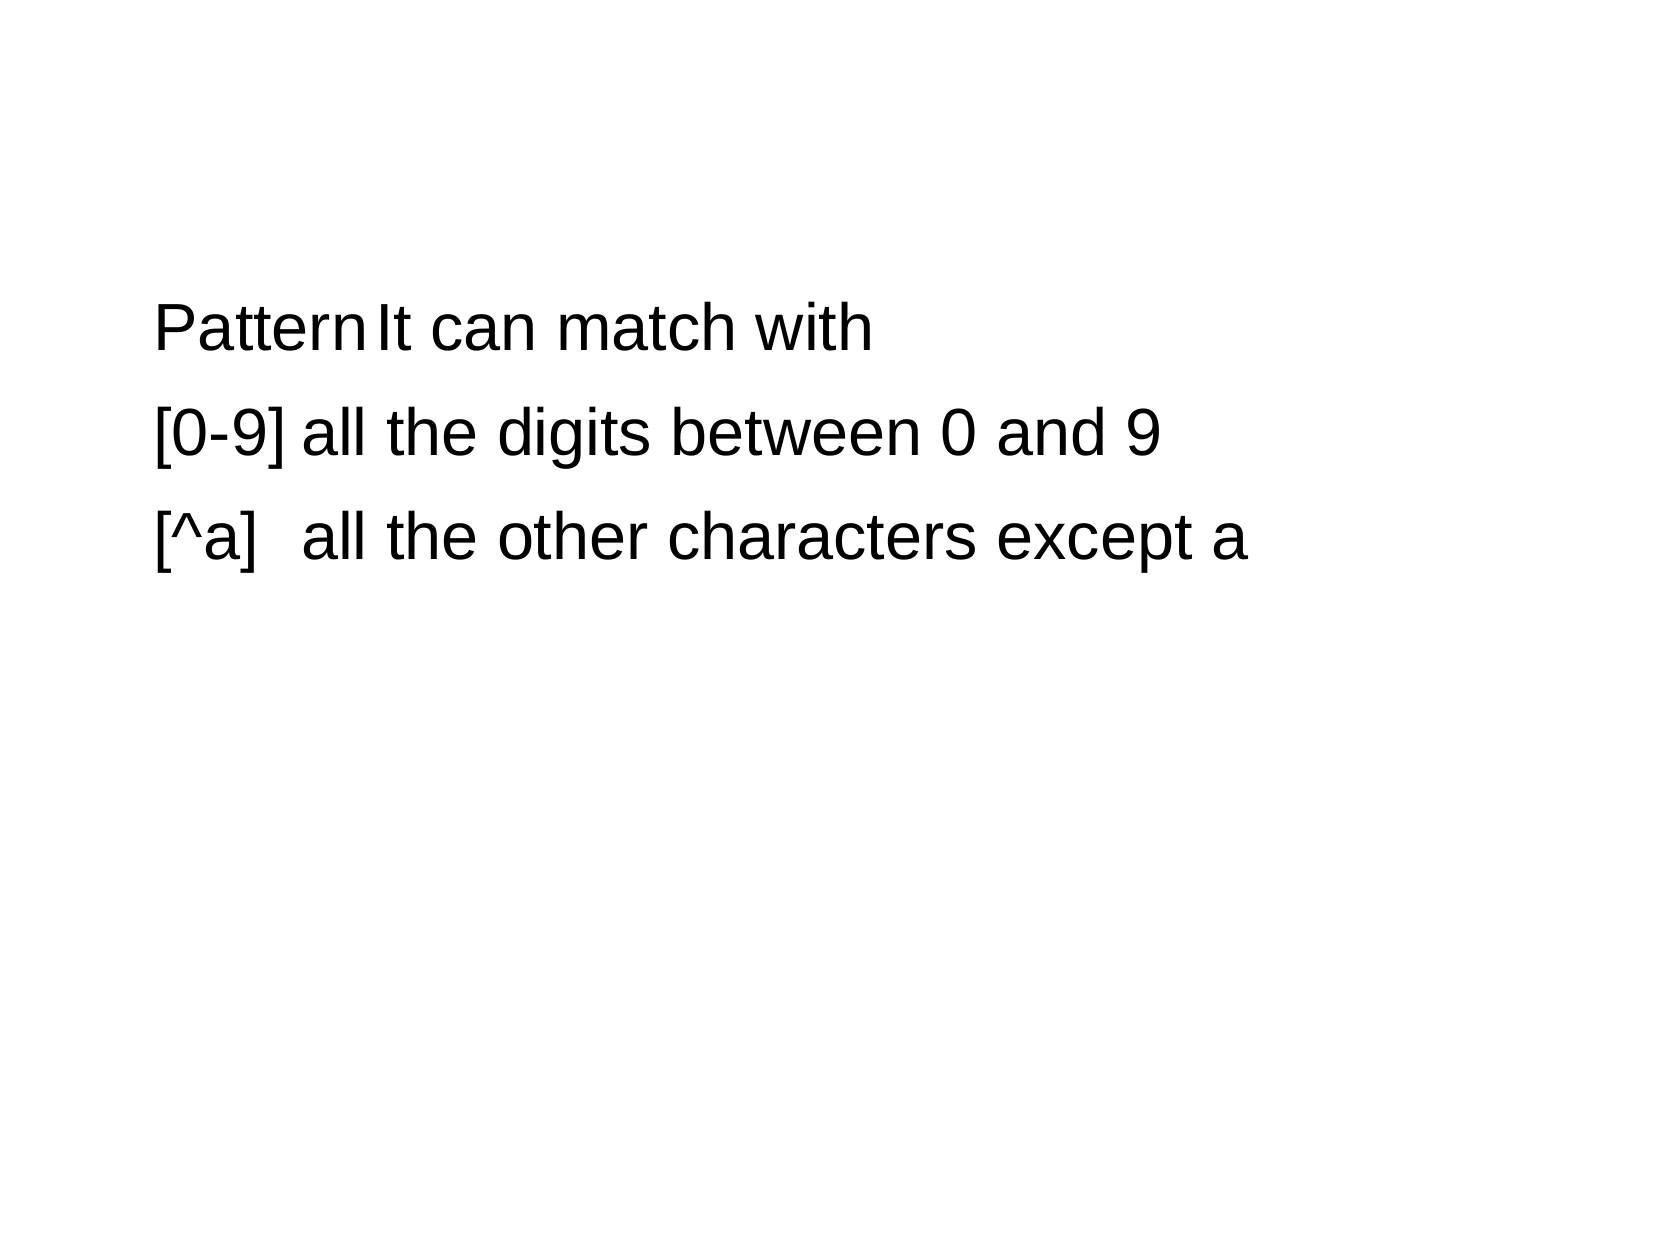

#
Pattern	It can match with
[0-9]	all the digits between 0 and 9
[^a]	all the other characters except a